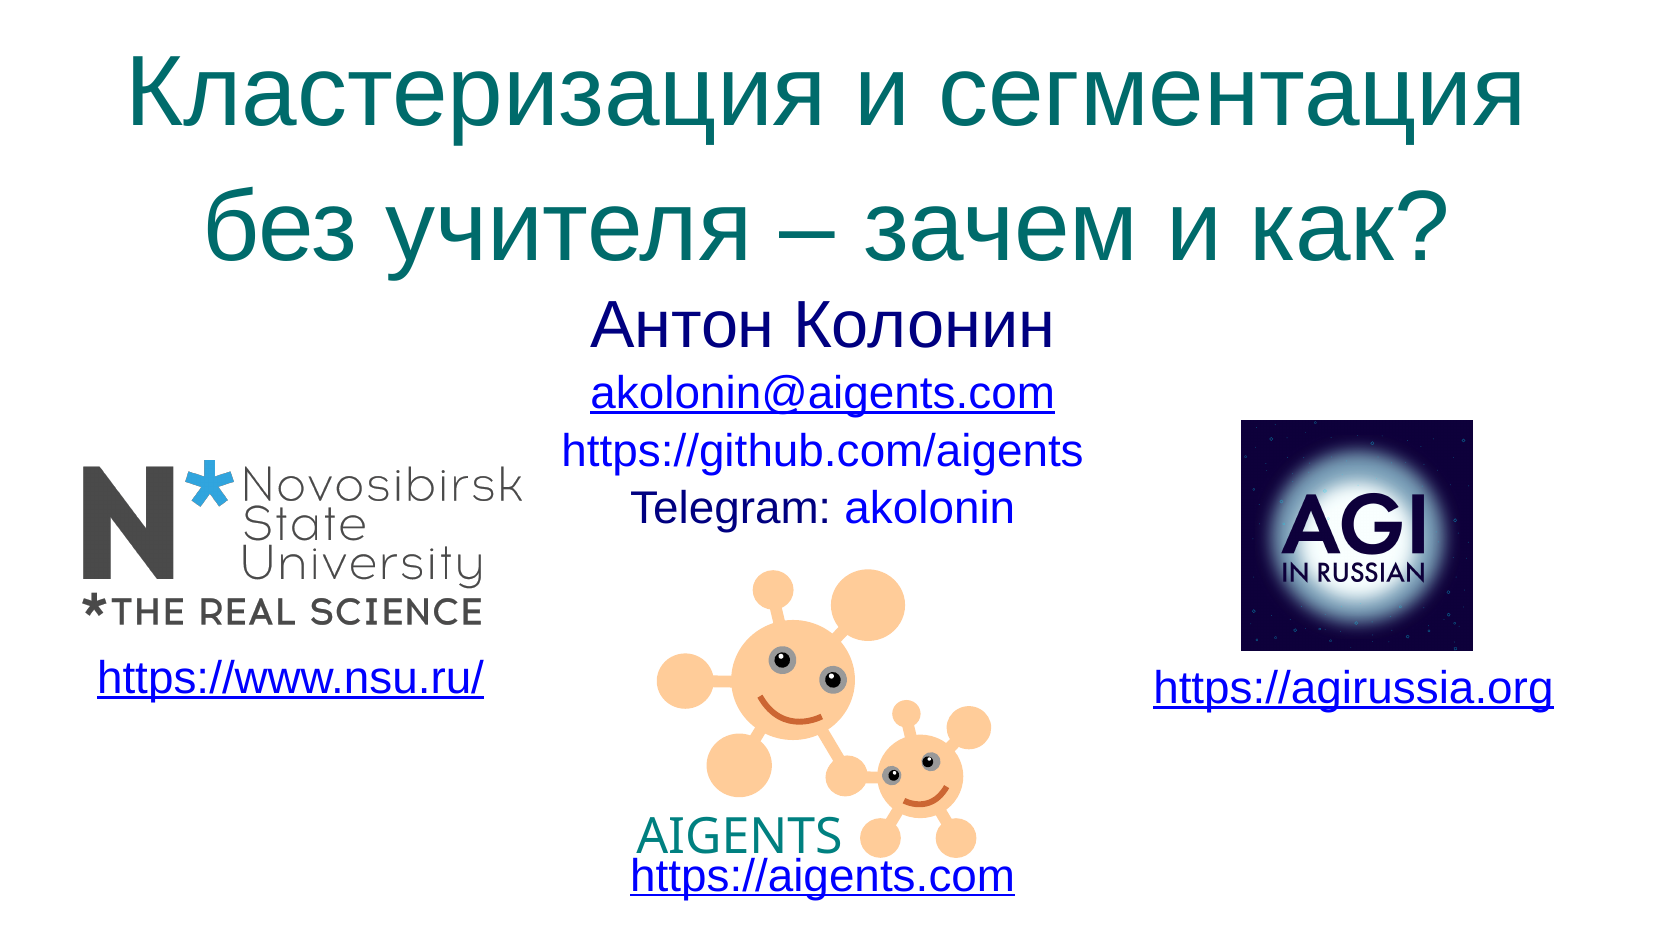

Кластеризация и сегментация
без учителя – зачем и как?
Антон Колонин
akolonin@aigents.com
https://github.com/aigents
Telegram: akolonin
https://agirussia.org
AIGENTS
https://www.nsu.ru/
https://aigents.com